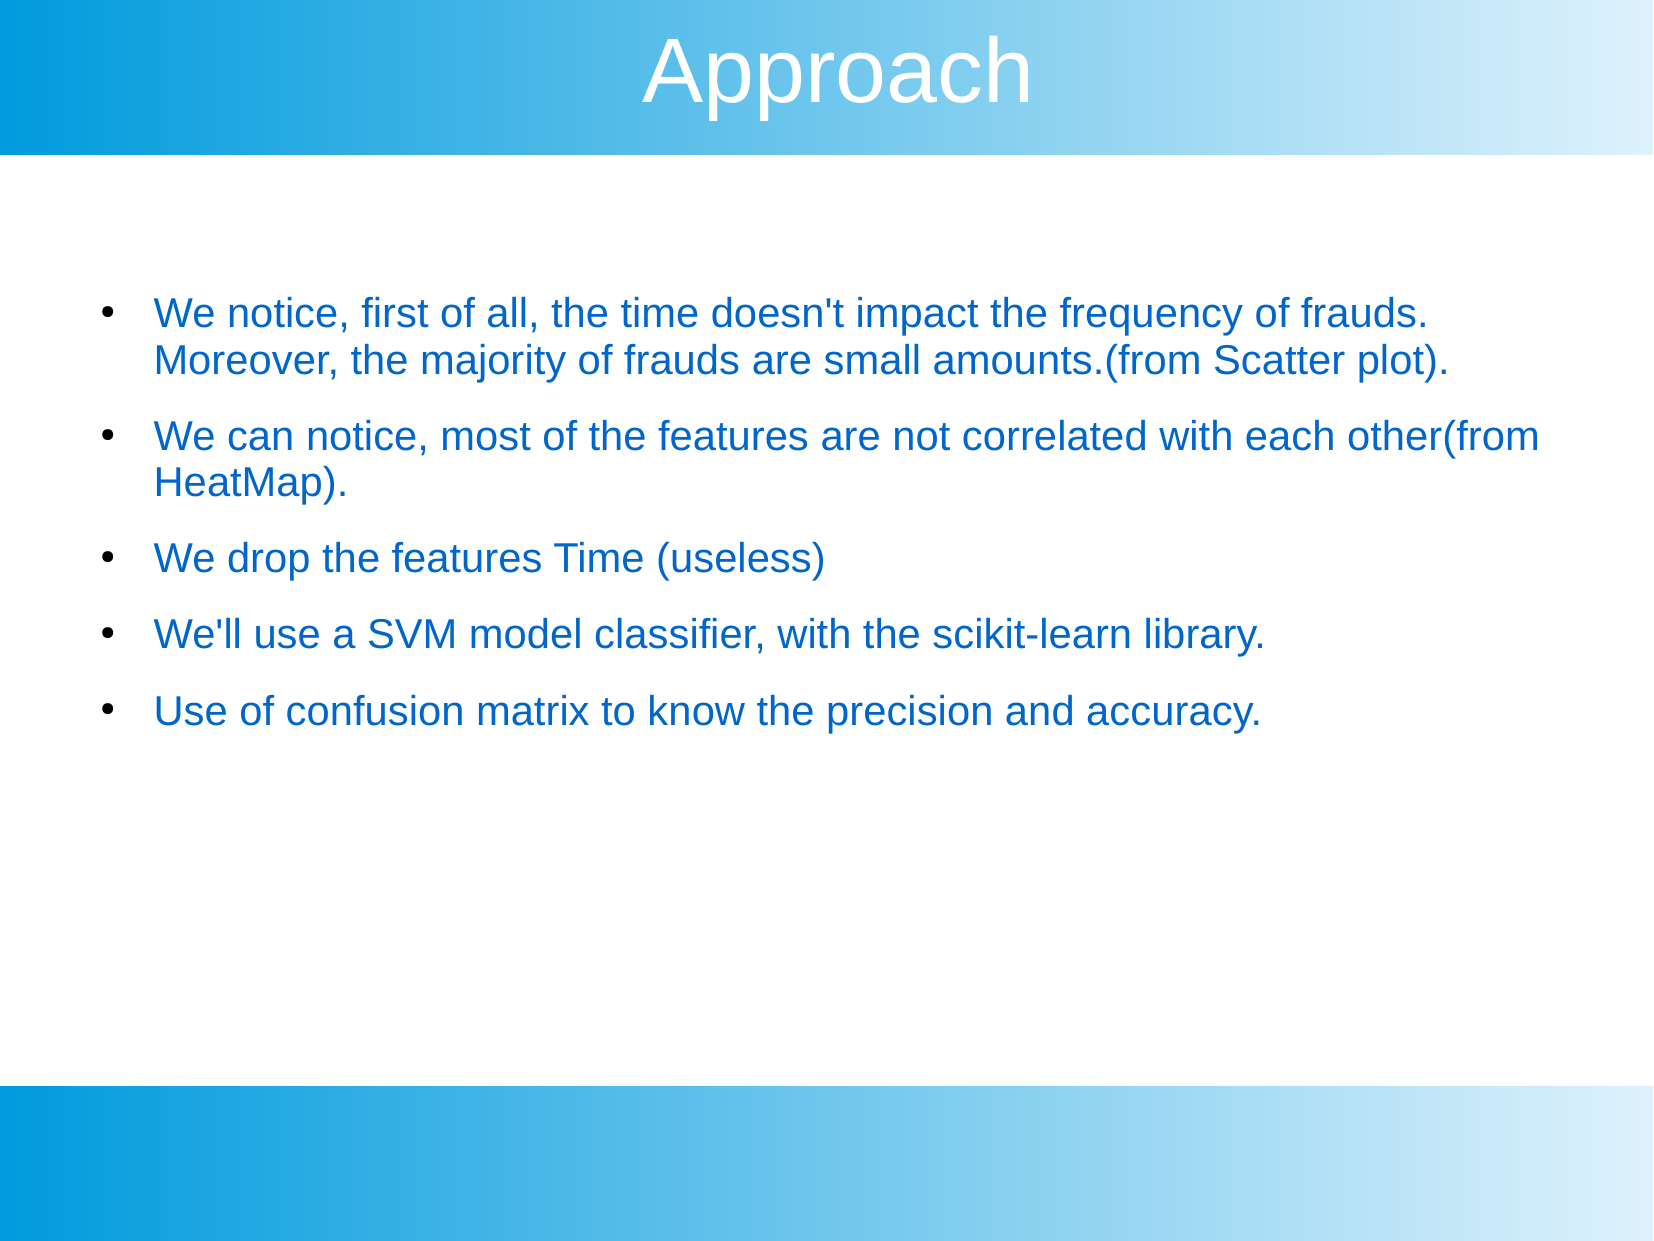

# Approach
We notice, first of all, the time doesn't impact the frequency of frauds. Moreover, the majority of frauds are small amounts.(from Scatter plot).
We can notice, most of the features are not correlated with each other(from HeatMap).
We drop the features Time (useless)
We'll use a SVM model classifier, with the scikit-learn library.
Use of confusion matrix to know the precision and accuracy.